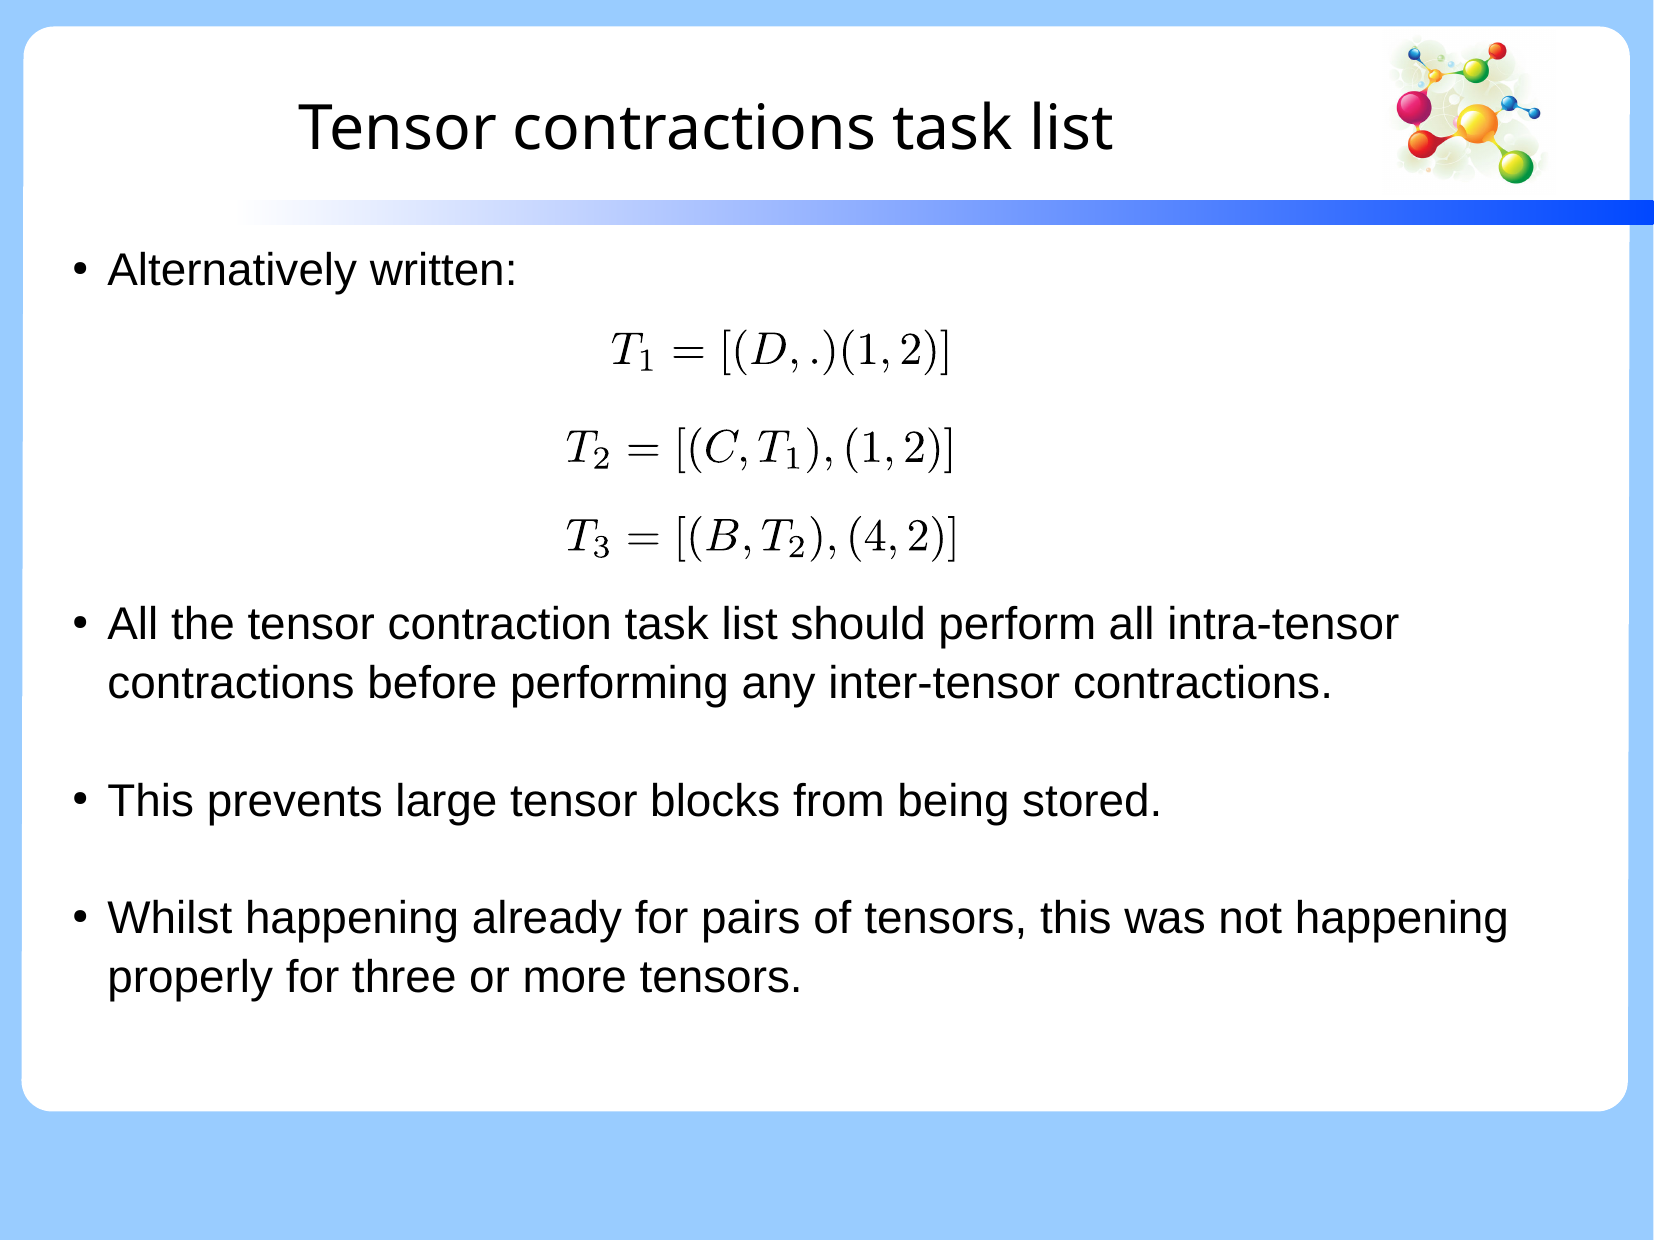

# Tensor contractions task list
Alternatively written:
All the tensor contraction task list should perform all intra-tensor contractions before performing any inter-tensor contractions.
This prevents large tensor blocks from being stored.
Whilst happening already for pairs of tensors, this was not happening properly for three or more tensors.